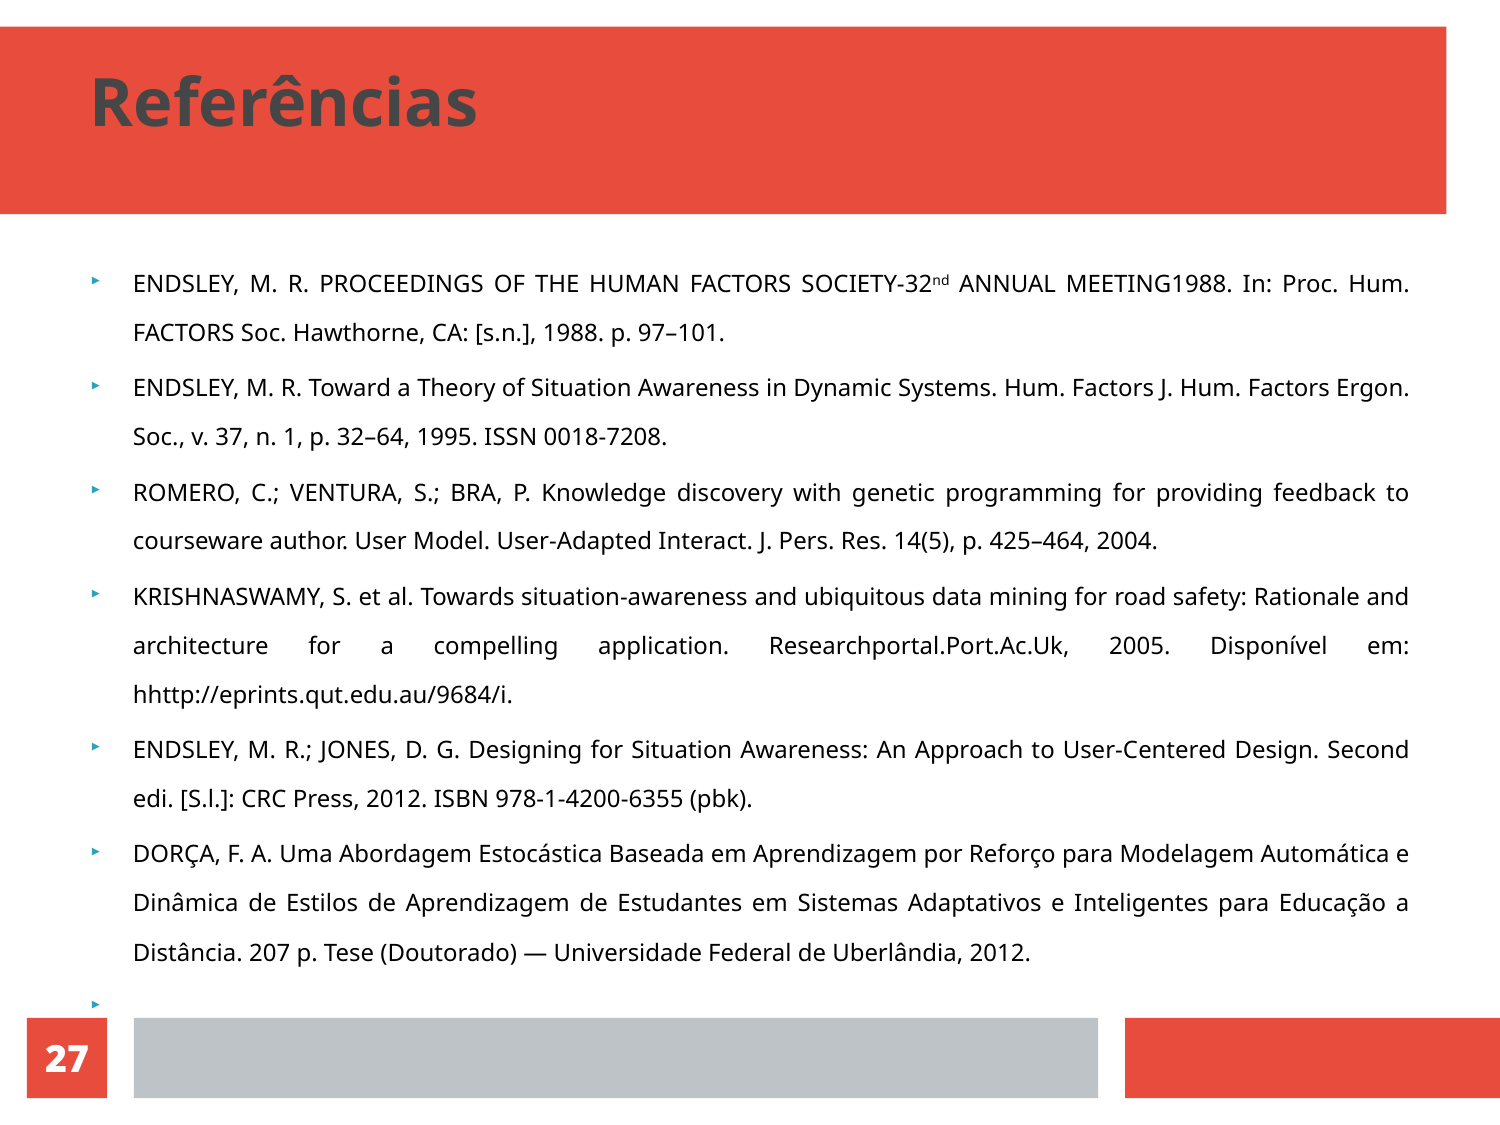

#
Referências
ENDSLEY, M. R. PROCEEDINGS OF THE HUMAN FACTORS SOCIETY-32nd ANNUAL MEETING1988. In: Proc. Hum. FACTORS Soc. Hawthorne, CA: [s.n.], 1988. p. 97–101.
ENDSLEY, M. R. Toward a Theory of Situation Awareness in Dynamic Systems. Hum. Factors J. Hum. Factors Ergon. Soc., v. 37, n. 1, p. 32–64, 1995. ISSN 0018-7208.
ROMERO, C.; VENTURA, S.; BRA, P. Knowledge discovery with genetic programming for providing feedback to courseware author. User Model. User-Adapted Interact. J. Pers. Res. 14(5), p. 425–464, 2004.
KRISHNASWAMY, S. et al. Towards situation-awareness and ubiquitous data mining for road safety: Rationale and architecture for a compelling application. Researchportal.Port.Ac.Uk, 2005. Disponı́vel em: hhttp://eprints.qut.edu.au/9684/i.
ENDSLEY, M. R.; JONES, D. G. Designing for Situation Awareness: An Approach to User-Centered Design. Second edi. [S.l.]: CRC Press, 2012. ISBN 978-1-4200-6355 (pbk).
DORÇA, F. A. Uma Abordagem Estocástica Baseada em Aprendizagem por Reforço para Modelagem Automática e Dinâmica de Estilos de Aprendizagem de Estudantes em Sistemas Adaptativos e Inteligentes para Educação a Distância. 207 p. Tese (Doutorado) — Universidade Federal de Uberlândia, 2012.
27